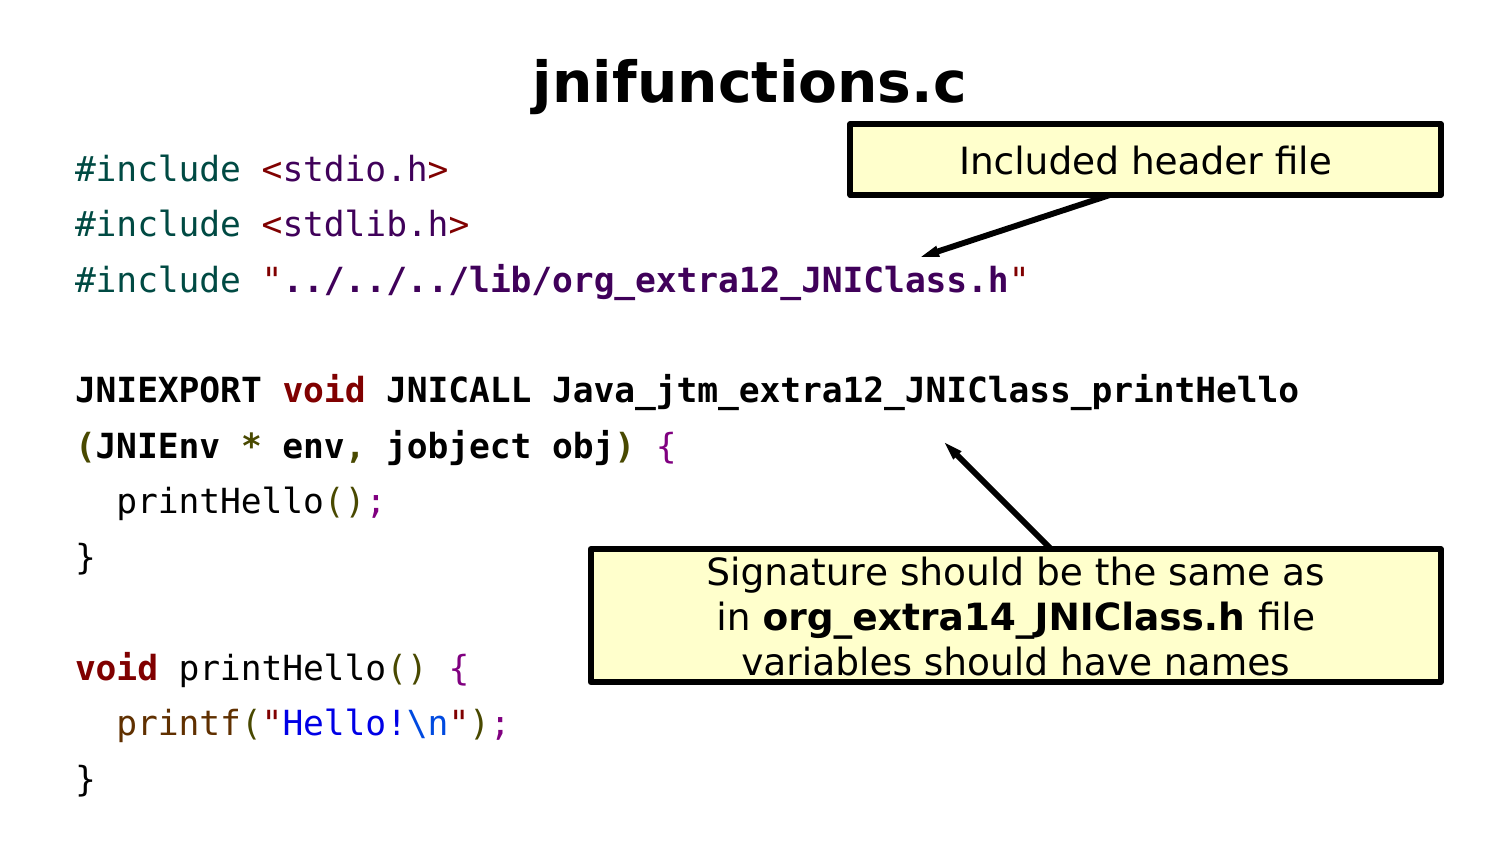

# jnifunctions.c
Included header file
#include <stdio.h>
#include <stdlib.h>
#include "../../../lib/org_extra12_JNIClass.h"
JNIEXPORT void JNICALL Java_jtm_extra12_JNIClass_printHello
(JNIEnv * env, jobject obj) {
 printHello();
}
void printHello() {
 printf("Hello!\n");
}
Signature should be the same as
in org_extra14_JNIClass.h file
variables should have names